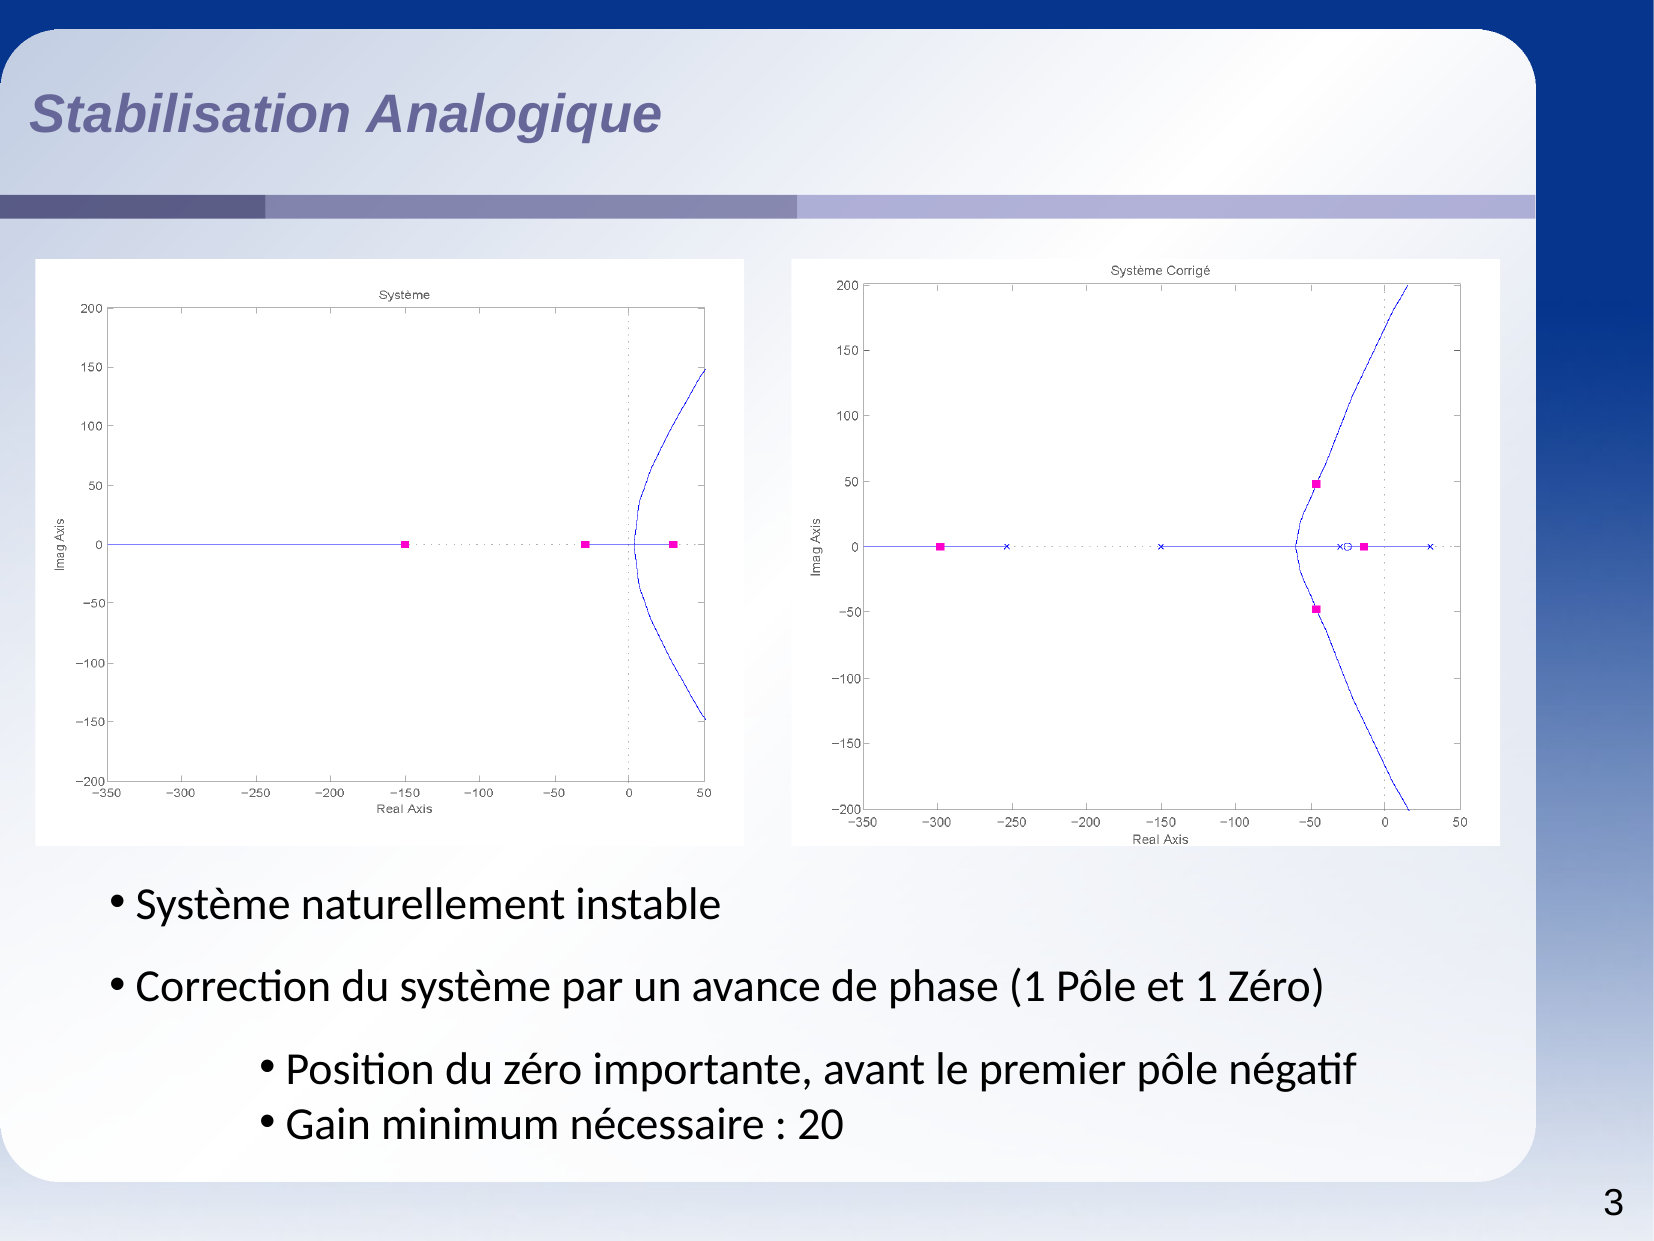

# Stabilisation Analogique
 Système naturellement instable
 Correction du système par un avance de phase (1 Pôle et 1 Zéro)
 Position du zéro importante, avant le premier pôle négatif
 Gain minimum nécessaire : 20
3